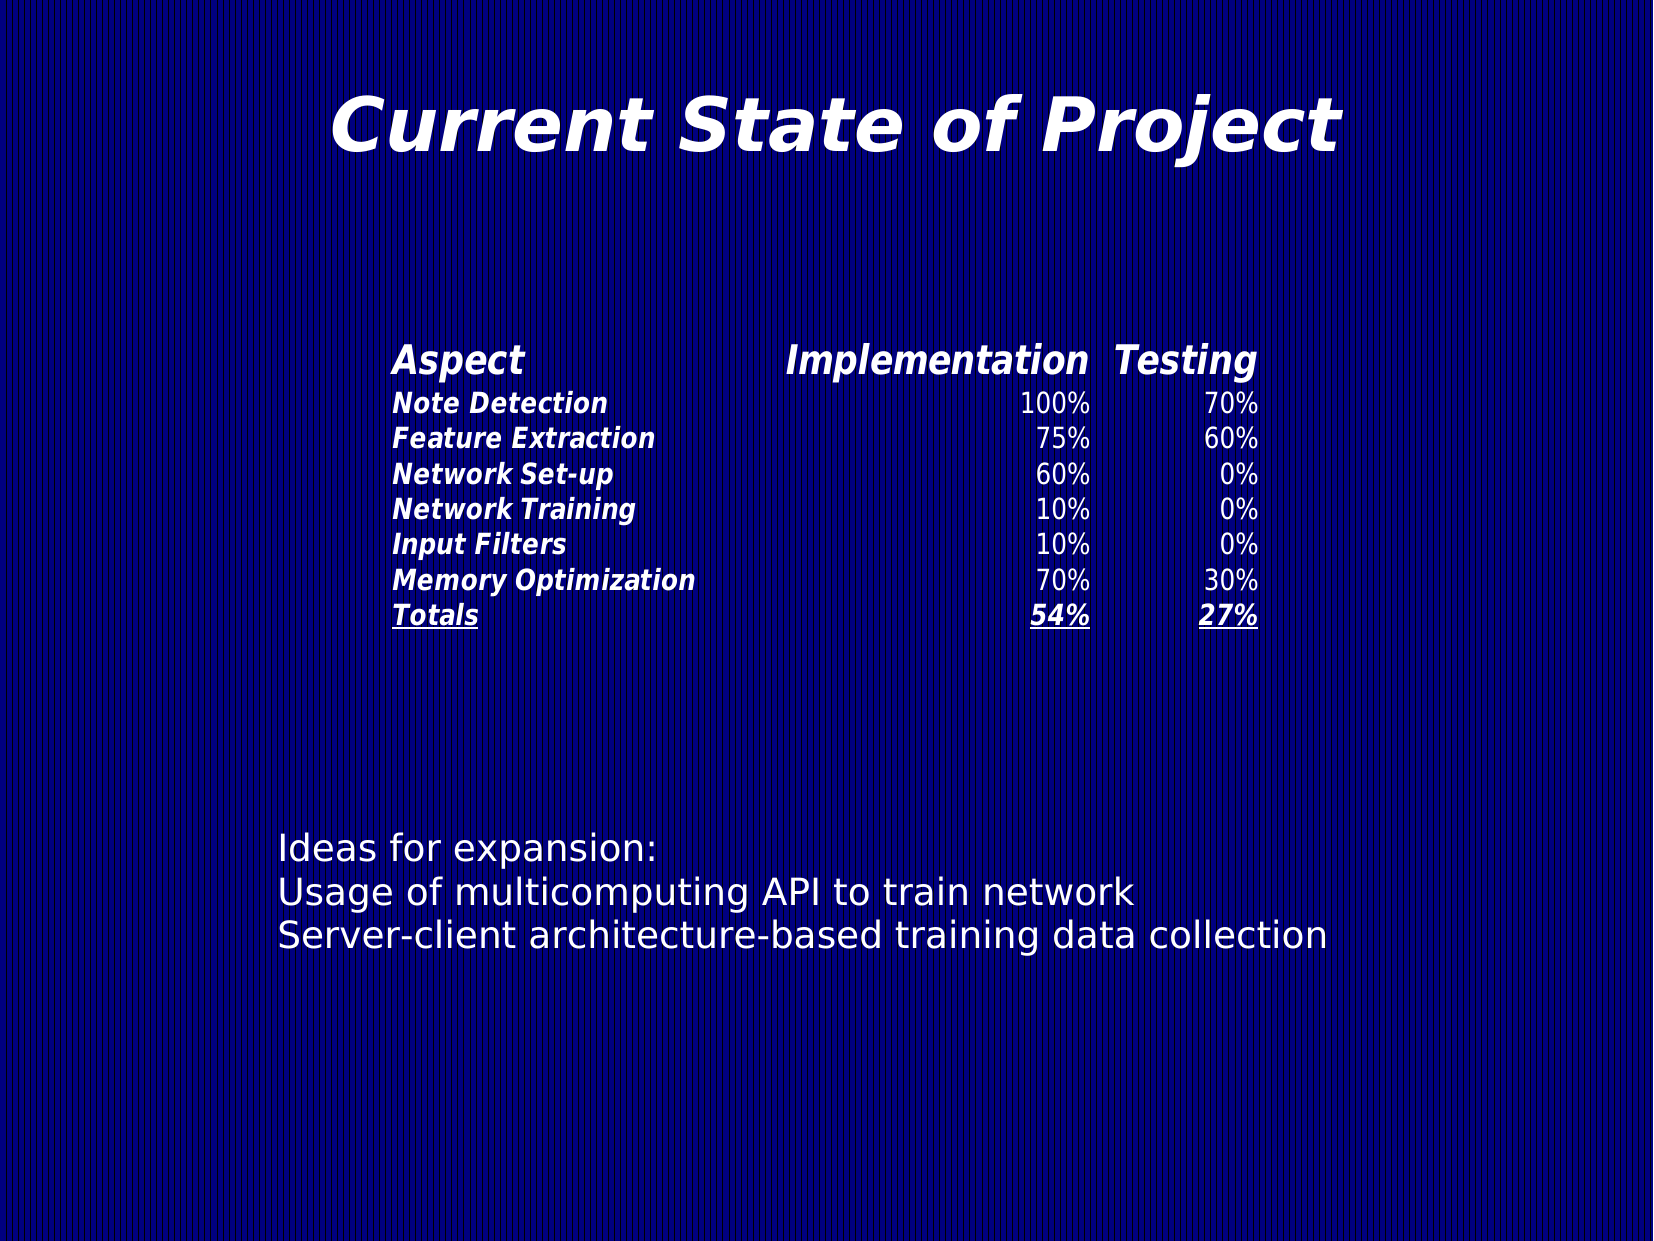

Current State of Project
Ideas for expansion:
Usage of multicomputing API to train network
Server-client architecture-based training data collection